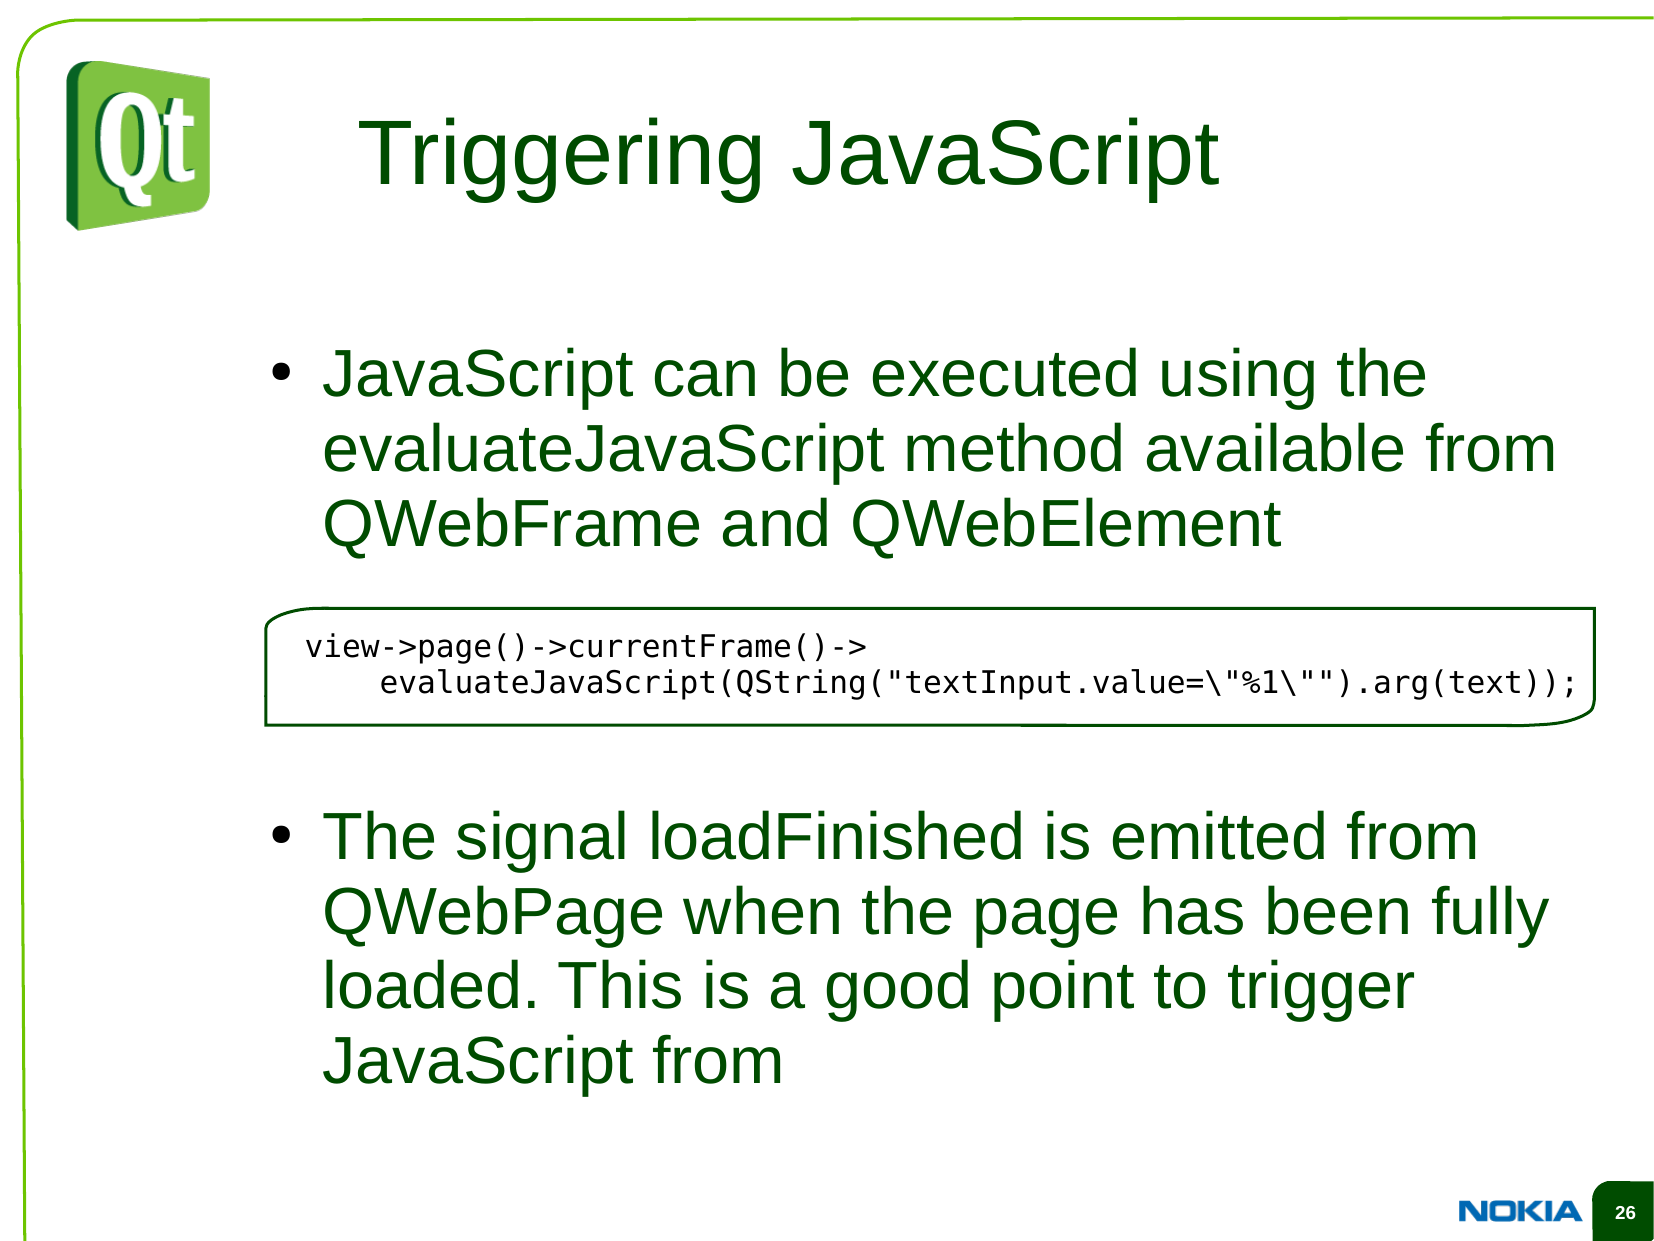

# Triggering JavaScript
JavaScript can be executed using the evaluateJavaScript method available from QWebFrame and QWebElement
The signal loadFinished is emitted from QWebPage when the page has been fully loaded. This is a good point to trigger JavaScript from
view->page()->currentFrame()->
 evaluateJavaScript(QString("textInput.value=\"%1\"").arg(text));